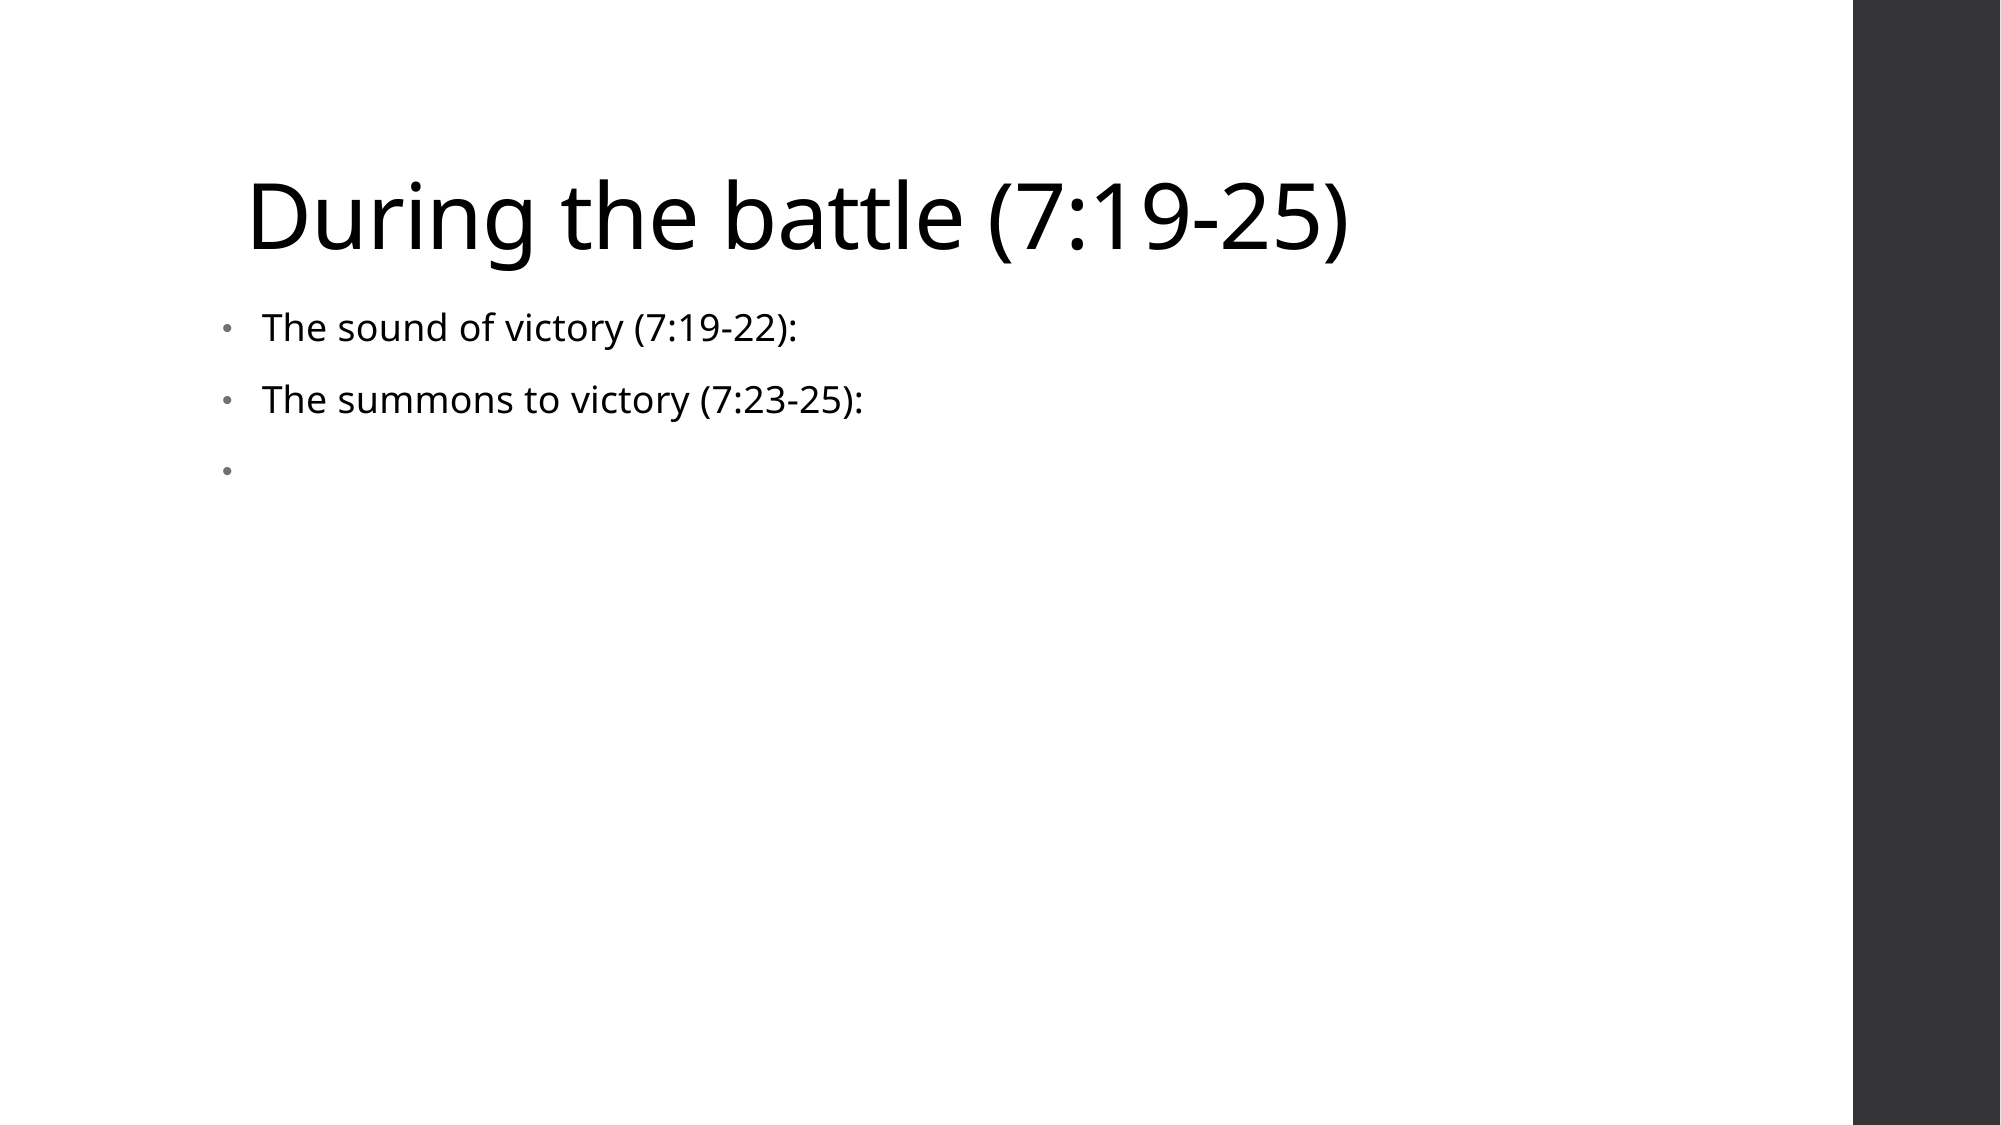

# During the battle (7:19-25)
 The sound of victory (7:19-22):
 The summons to victory (7:23-25):